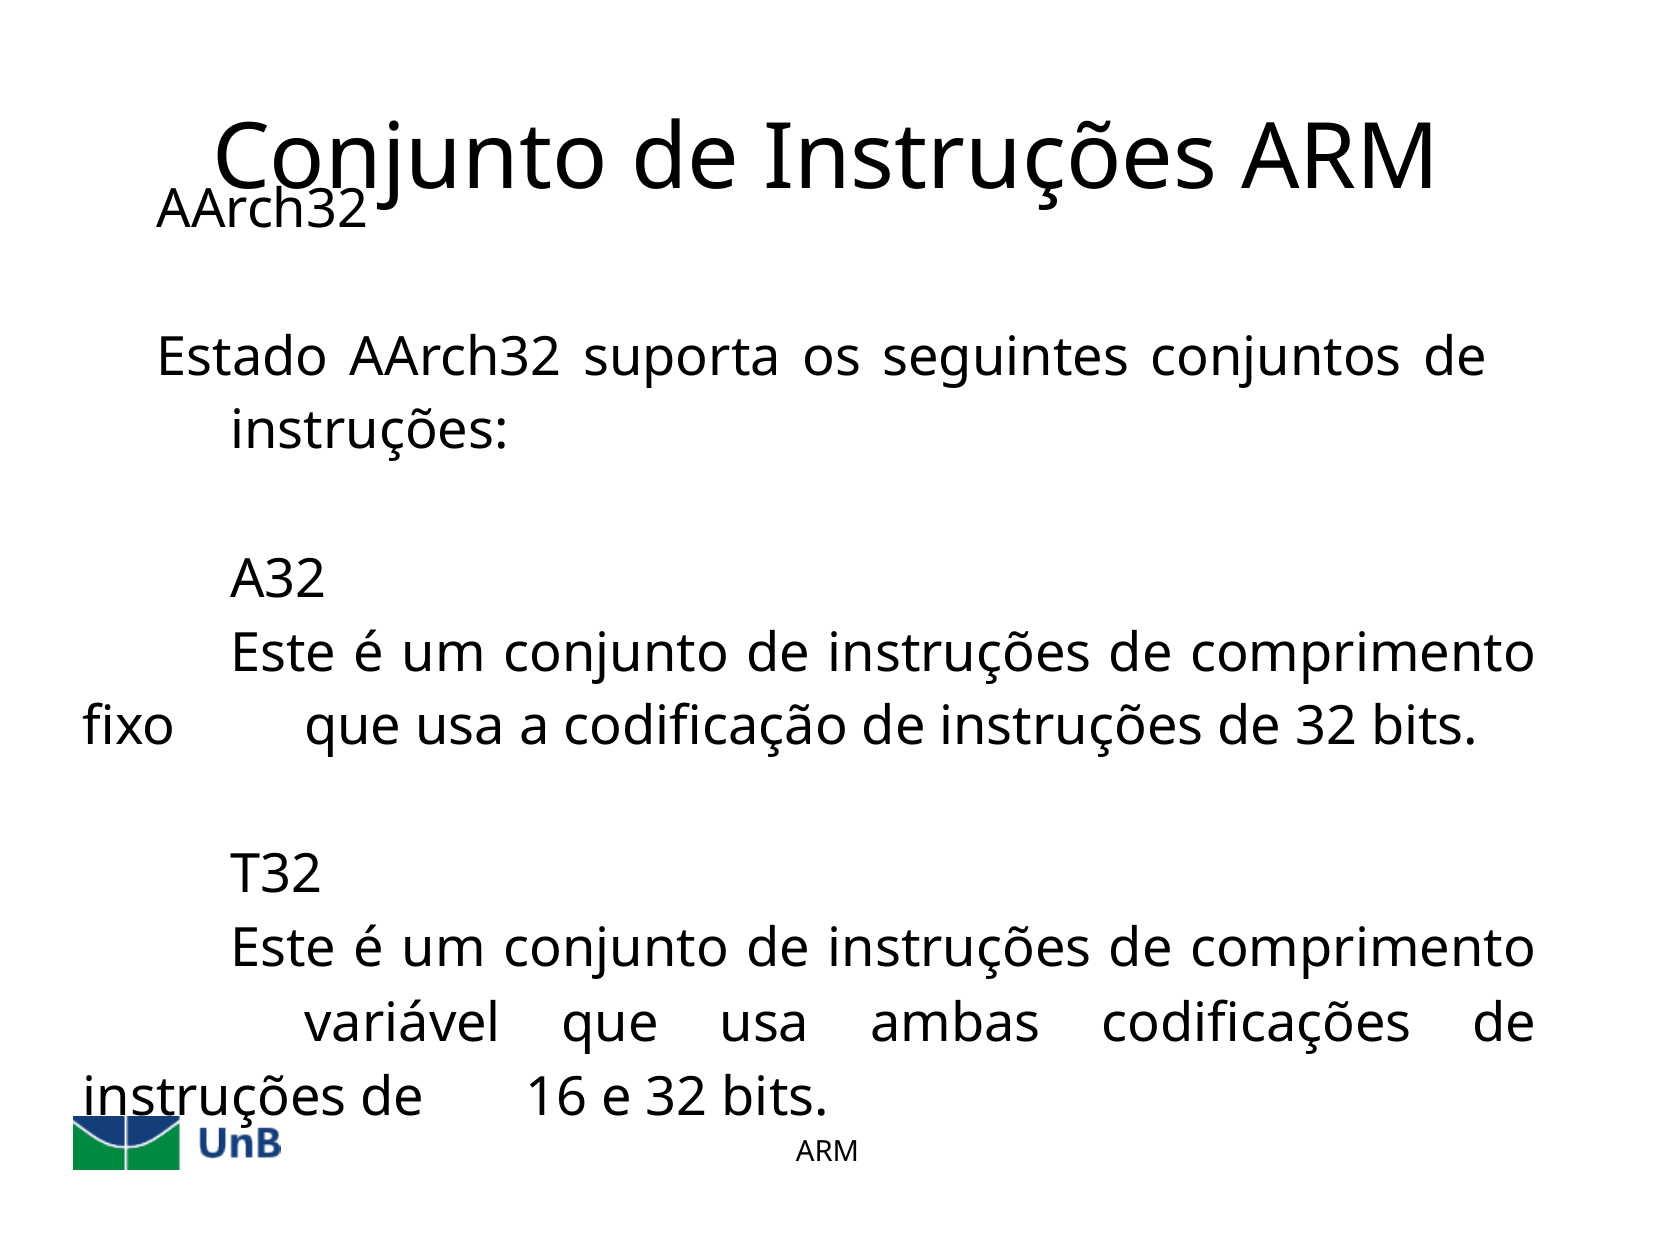

# Conjunto de Instruções ARM
	AArch32
	Estado AArch32 suporta os seguintes conjuntos de 			instruções:
		A32
		Este é um conjunto de instruções de comprimento fixo 		que usa a codificação de instruções de 32 bits.
		T32
		Este é um conjunto de instruções de comprimento 			variável que usa ambas codificações de instruções de 		16 e 32 bits.
ARM